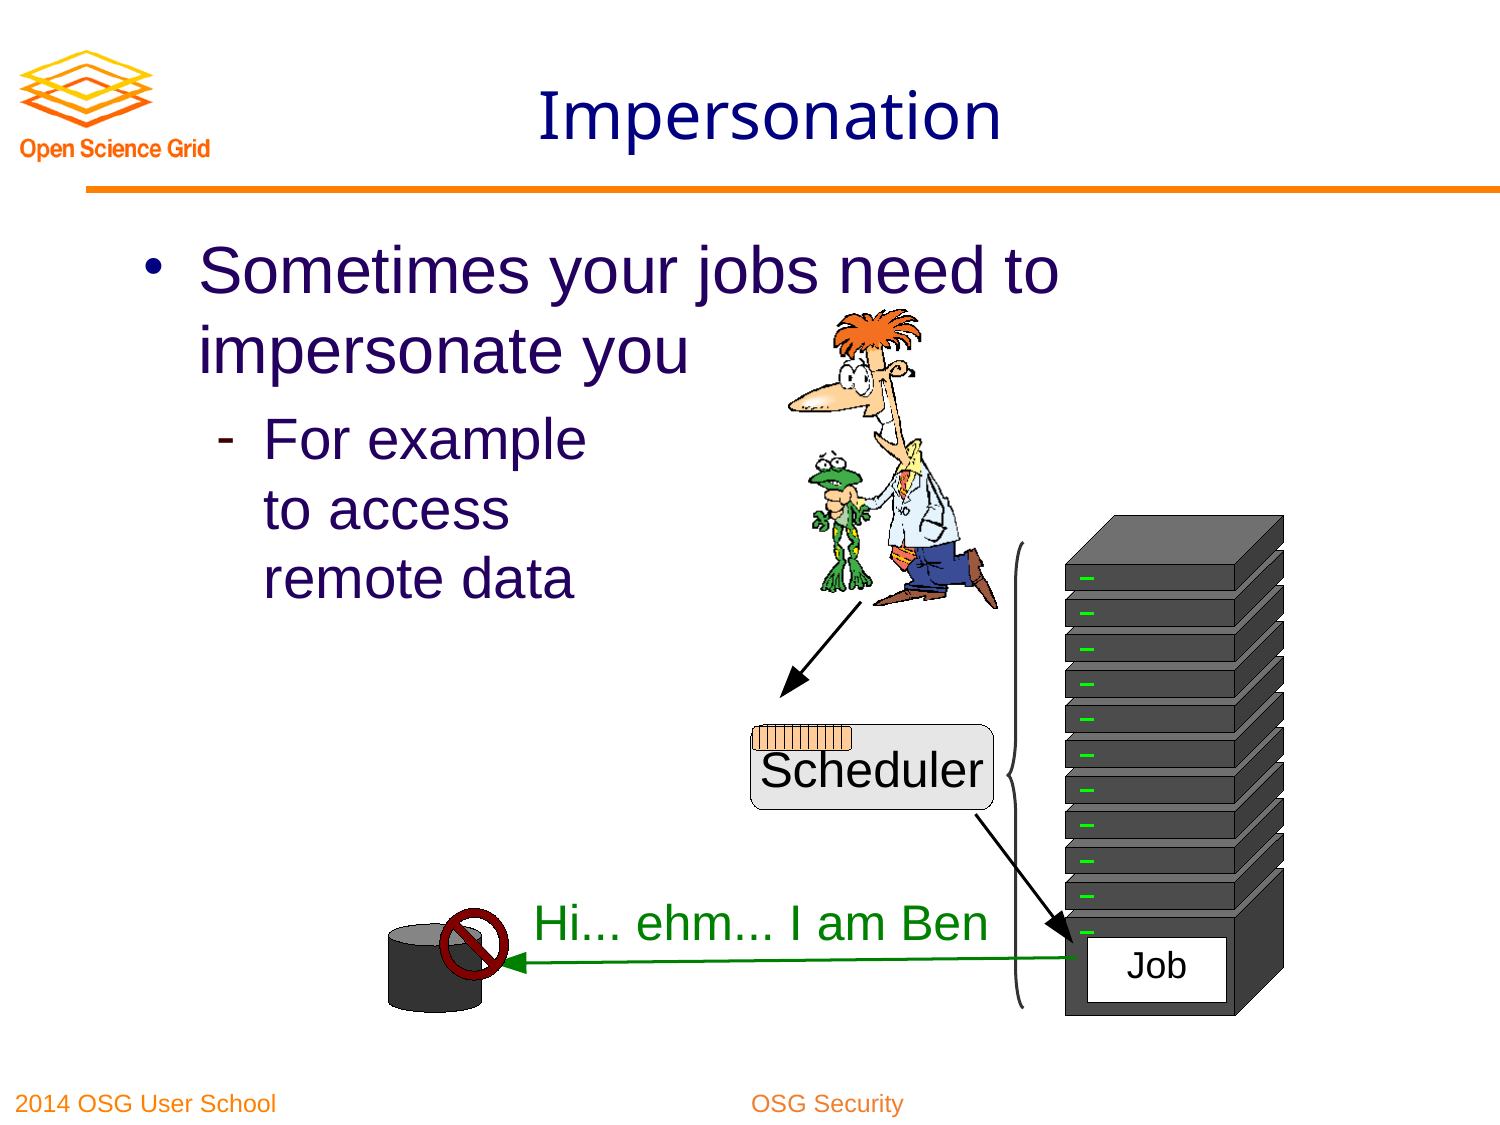

# Impersonation
Sometimes your jobs need to impersonate you
For example
to access
remote data
Scheduler
Hi... ehm... I am Ben
Job